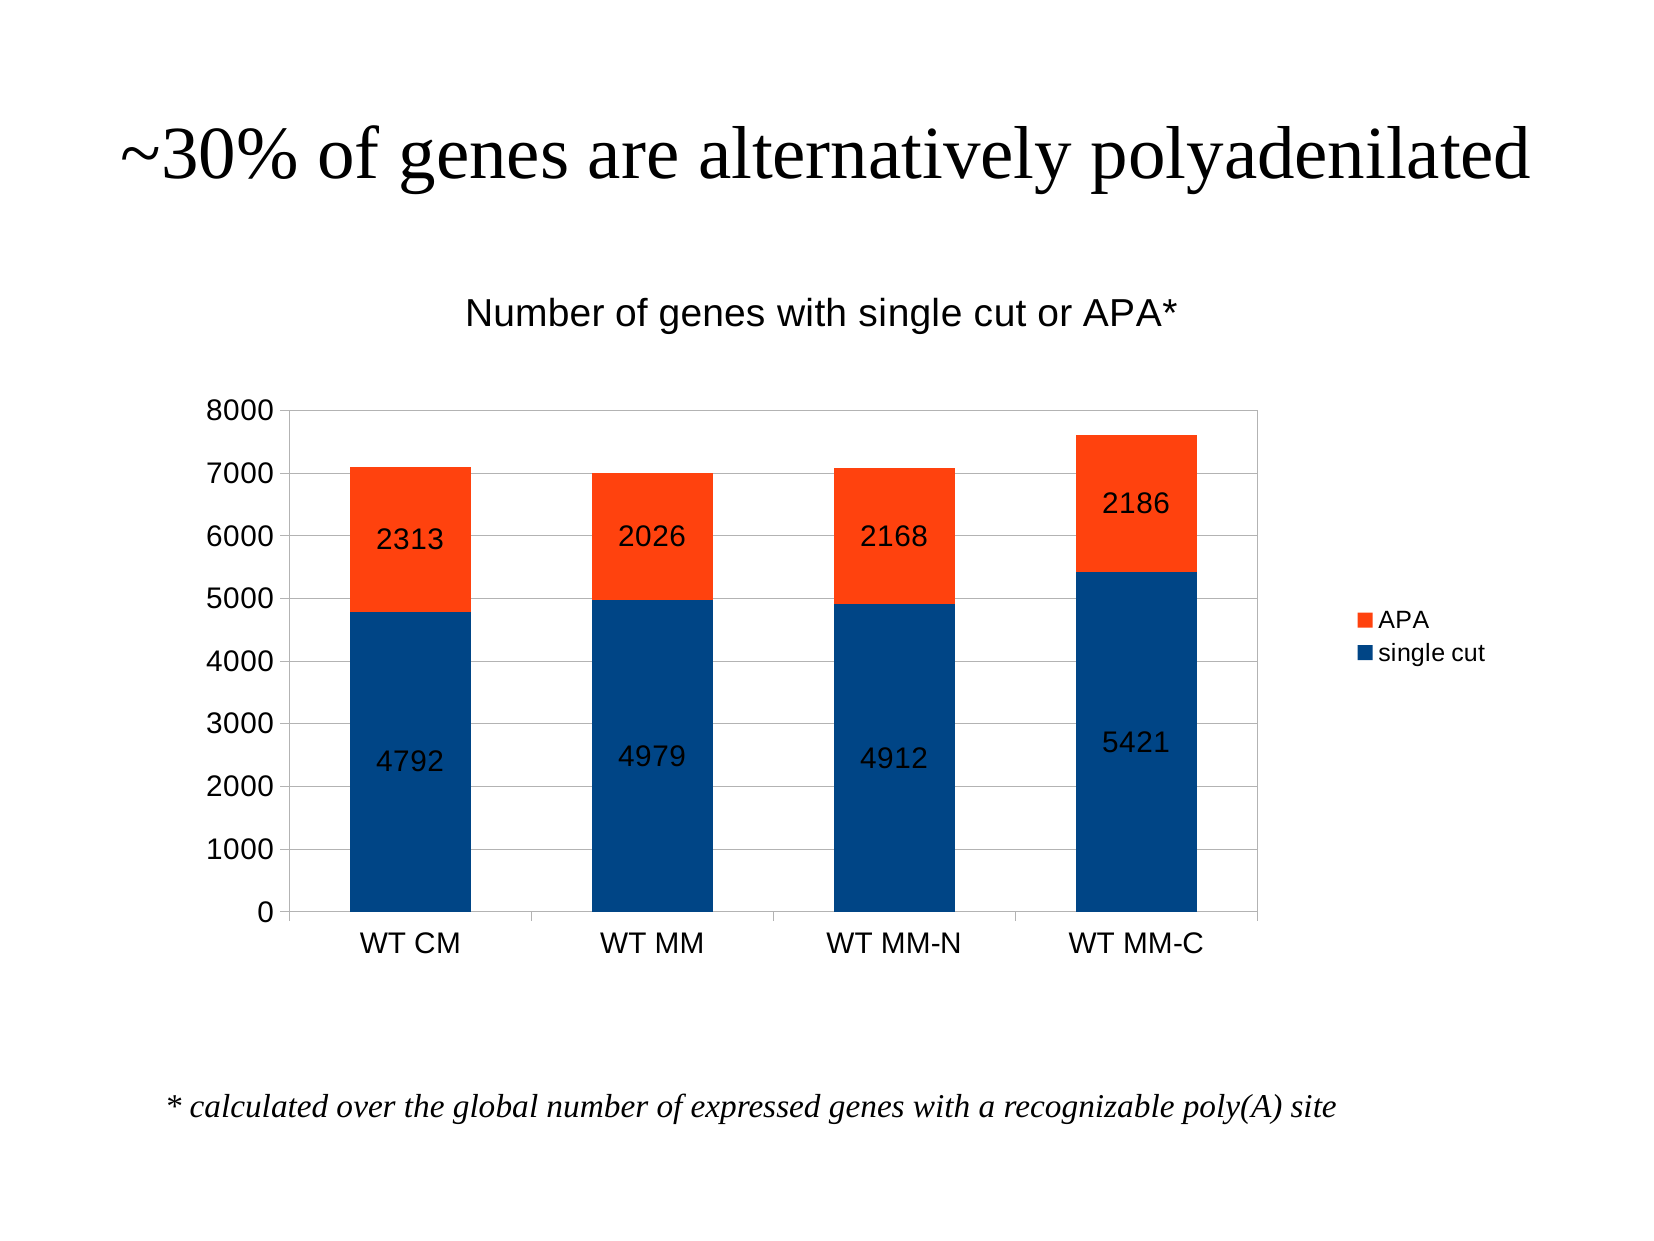

# ~30% of genes are alternatively polyadenilated
### Chart: Number of genes with single cut or APA*
| Category | single cut | APA |
|---|---|---|
| WT CM | 4792.0 | 2313.0 |
| WT MM | 4979.0 | 2026.0 |
| WT MM-N | 4912.0 | 2168.0 |
| WT MM-C | 5421.0 | 2186.0 |* calculated over the global number of expressed genes with a recognizable poly(A) site